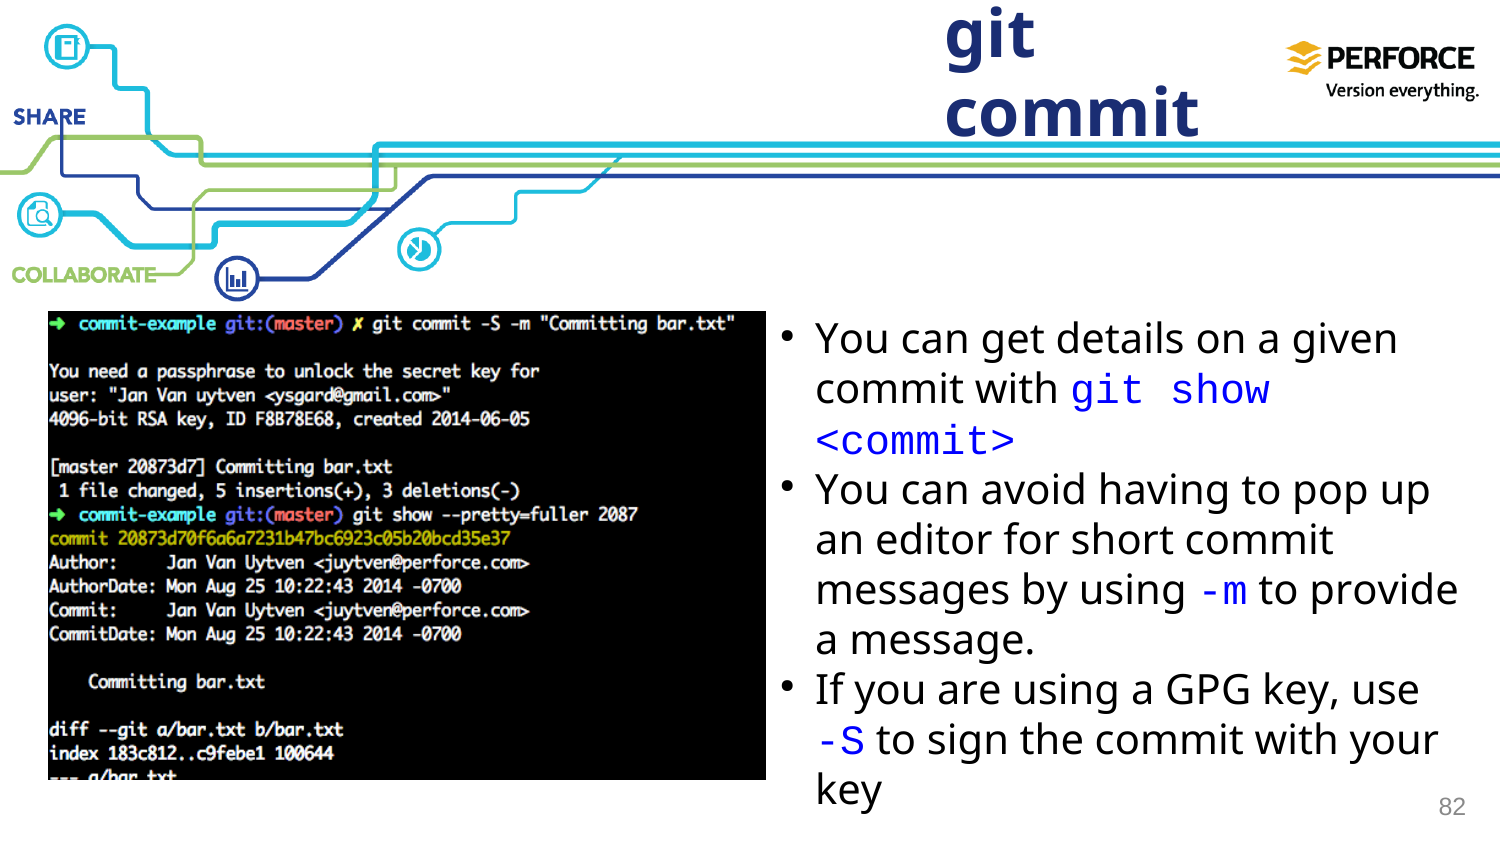

# git commit
You can get details on a given commit with git show <commit>
You can avoid having to pop up an editor for short commit messages by using -m to provide a message.
If you are using a GPG key, use
-S to sign the commit with your key